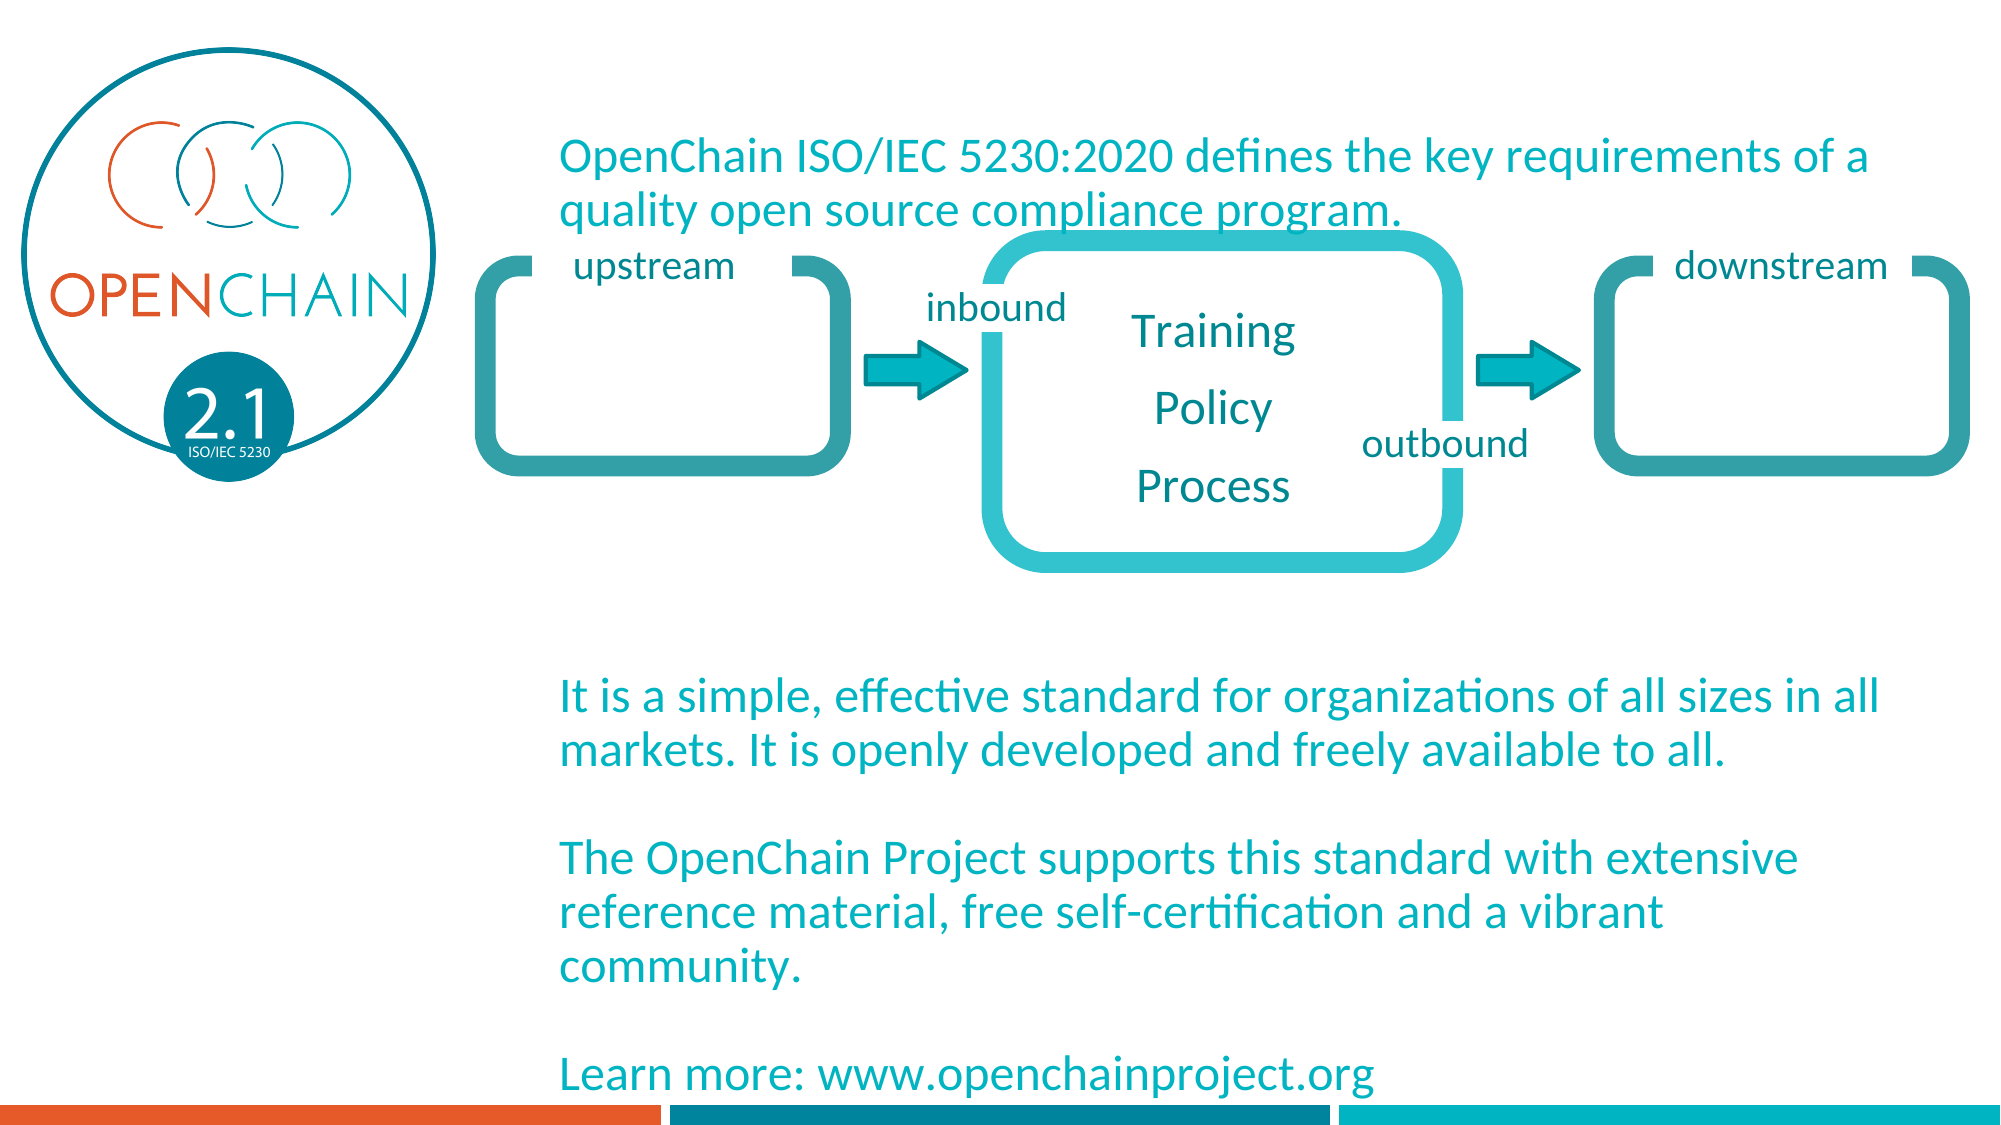

OpenChain ISO/IEC 5230:2020 defines the key requirements of a quality open source compliance program.
It is a simple, effective standard for organizations of all sizes in all markets. It is openly developed and freely available to all.
The OpenChain Project supports this standard with extensive reference material, free self-certification and a vibrant community.
Learn more: www.openchainproject.org
upstream
downstream
inbound
Training
Policy
outbound
Process